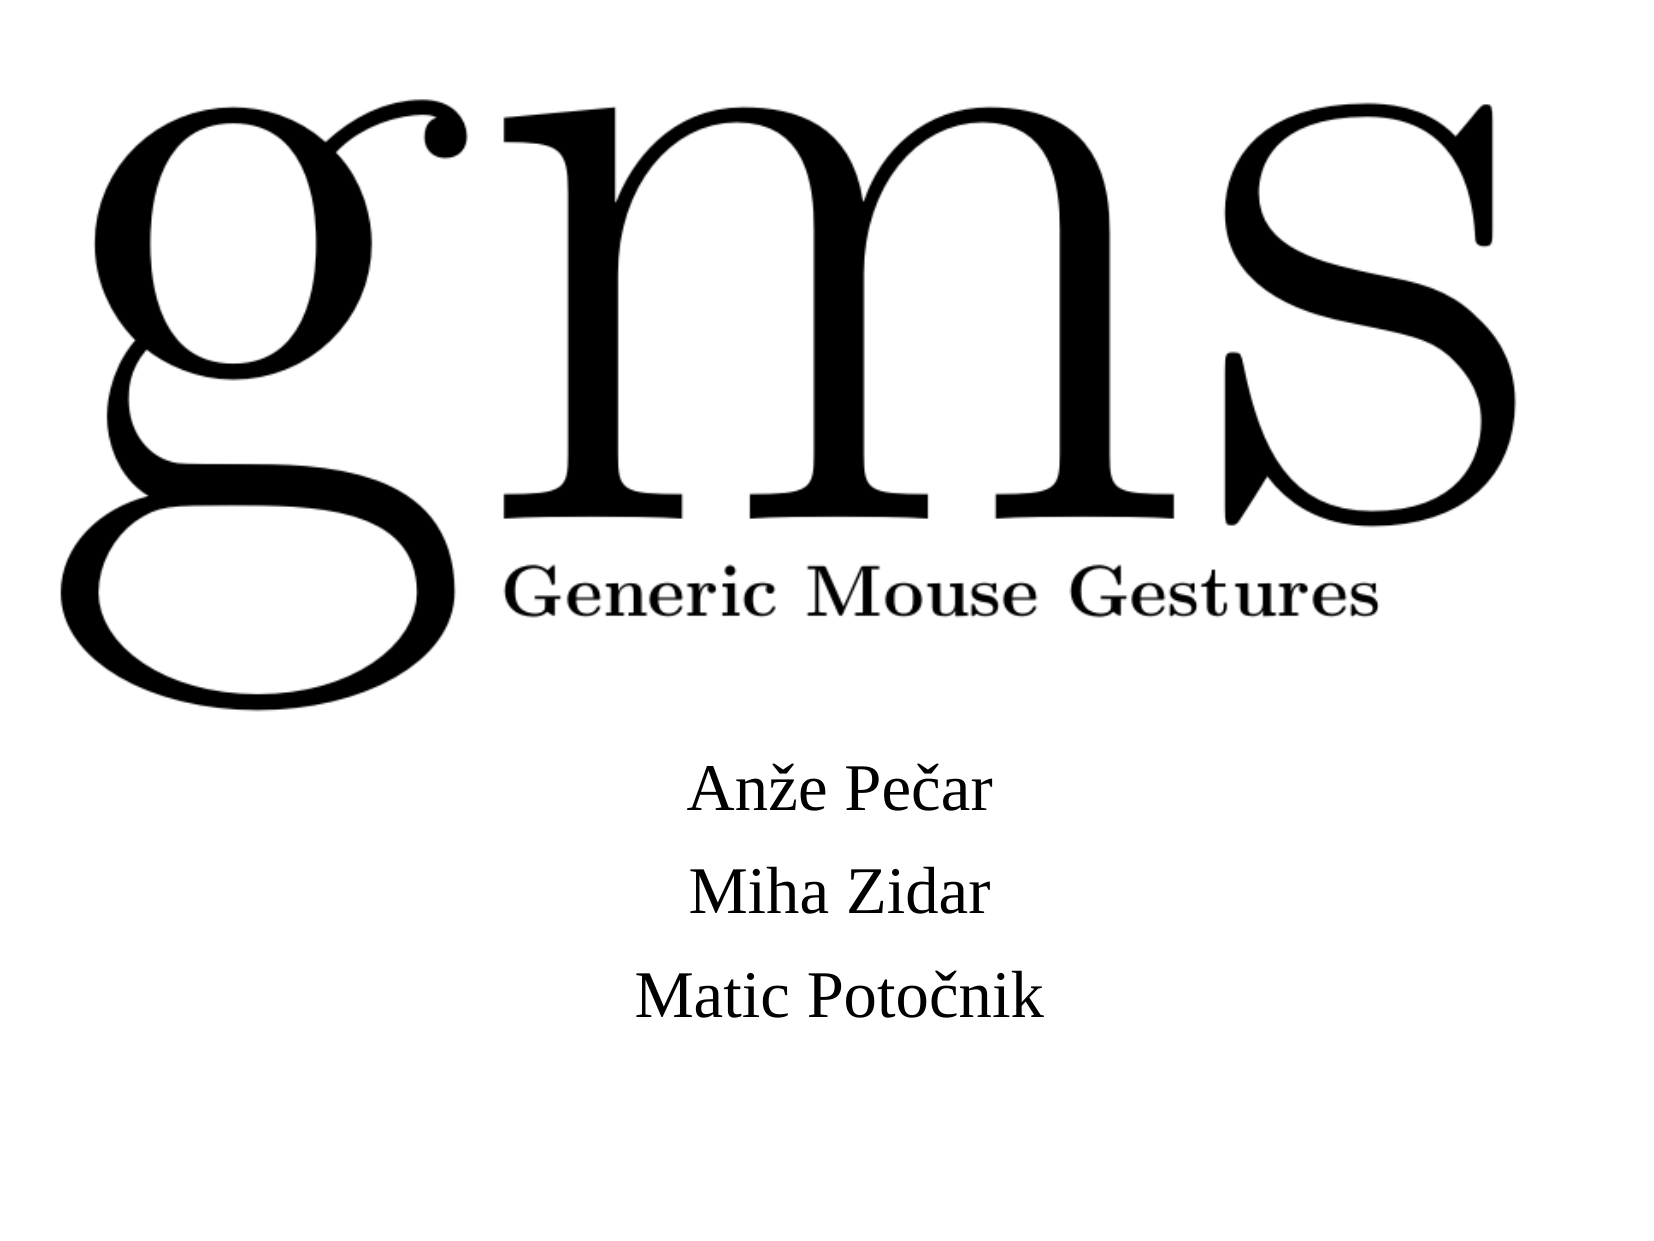

# Anže Pečar
Miha Zidar
Matic Potočnik